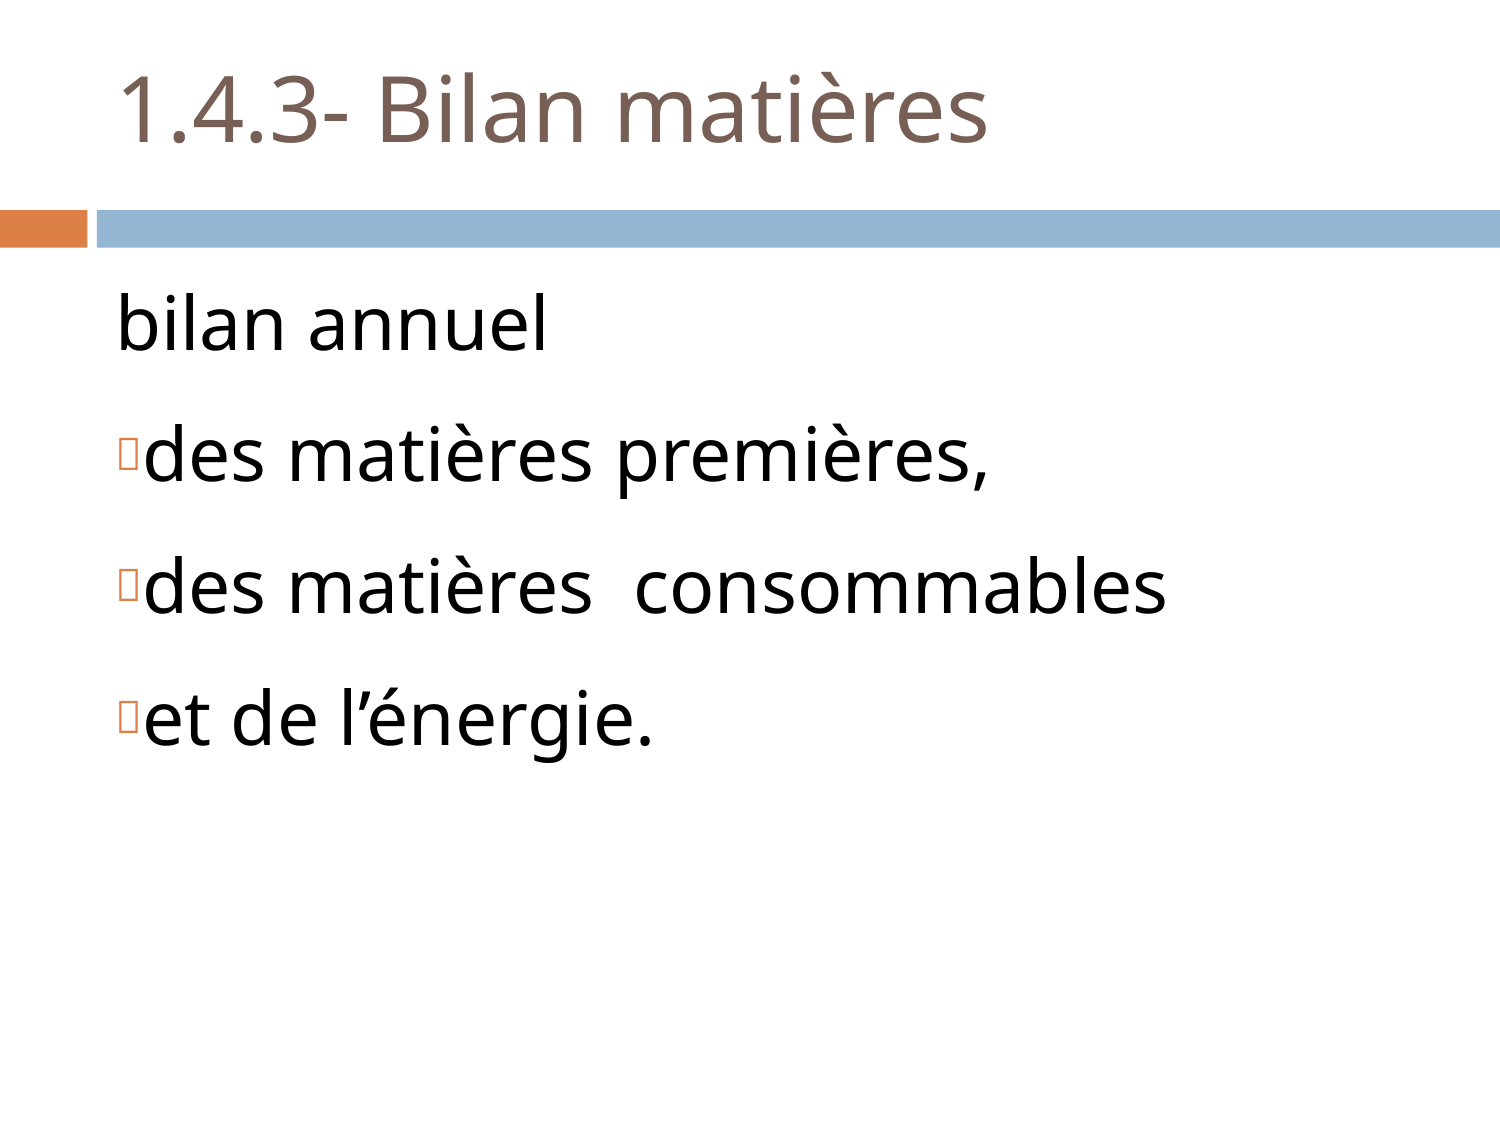

# 1.4.3- Bilan matières
bilan annuel
des matières premières,
des matières consommables
et de l’énergie.